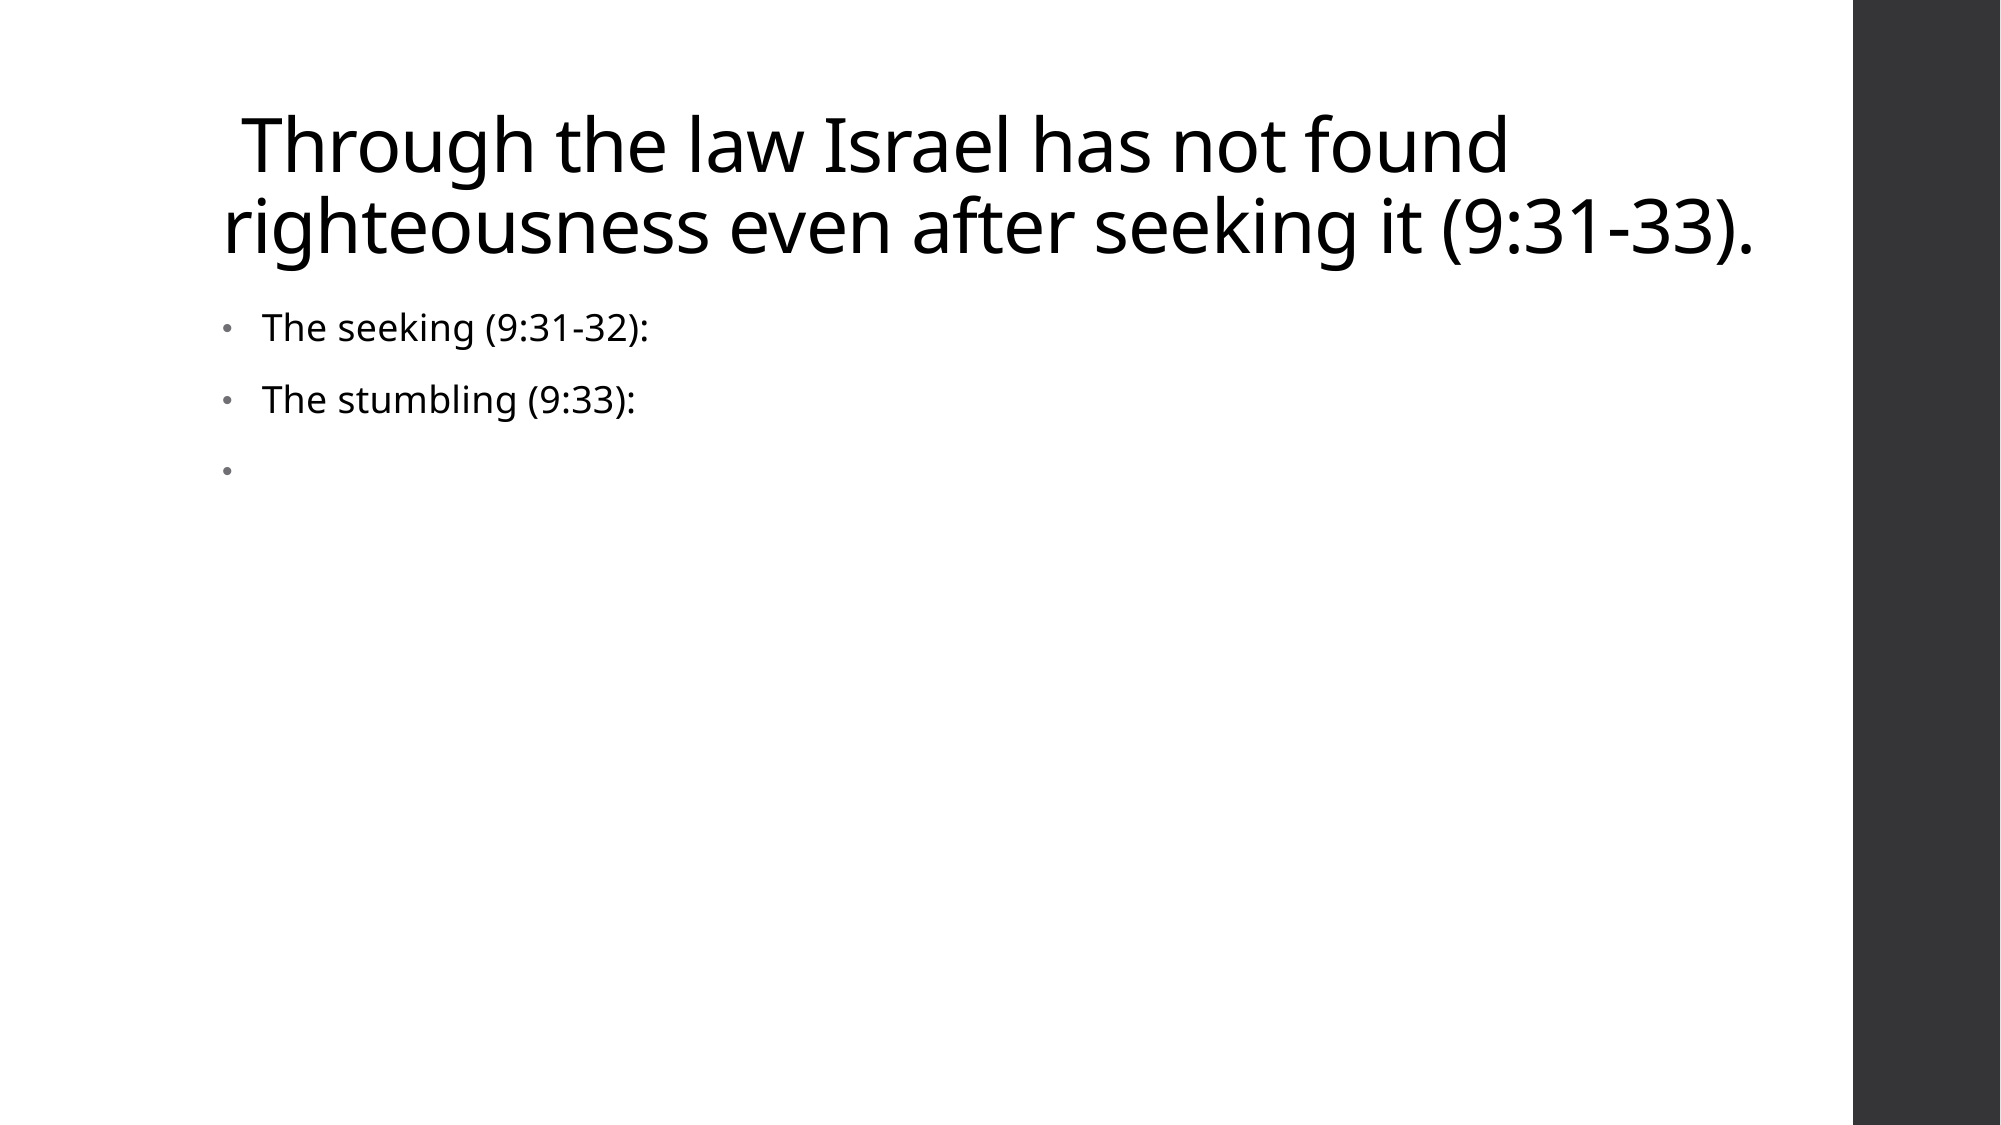

# Through the law Israel has not found righteousness even after seeking it (9:31-33).
 The seeking (9:31-32):
 The stumbling (9:33):